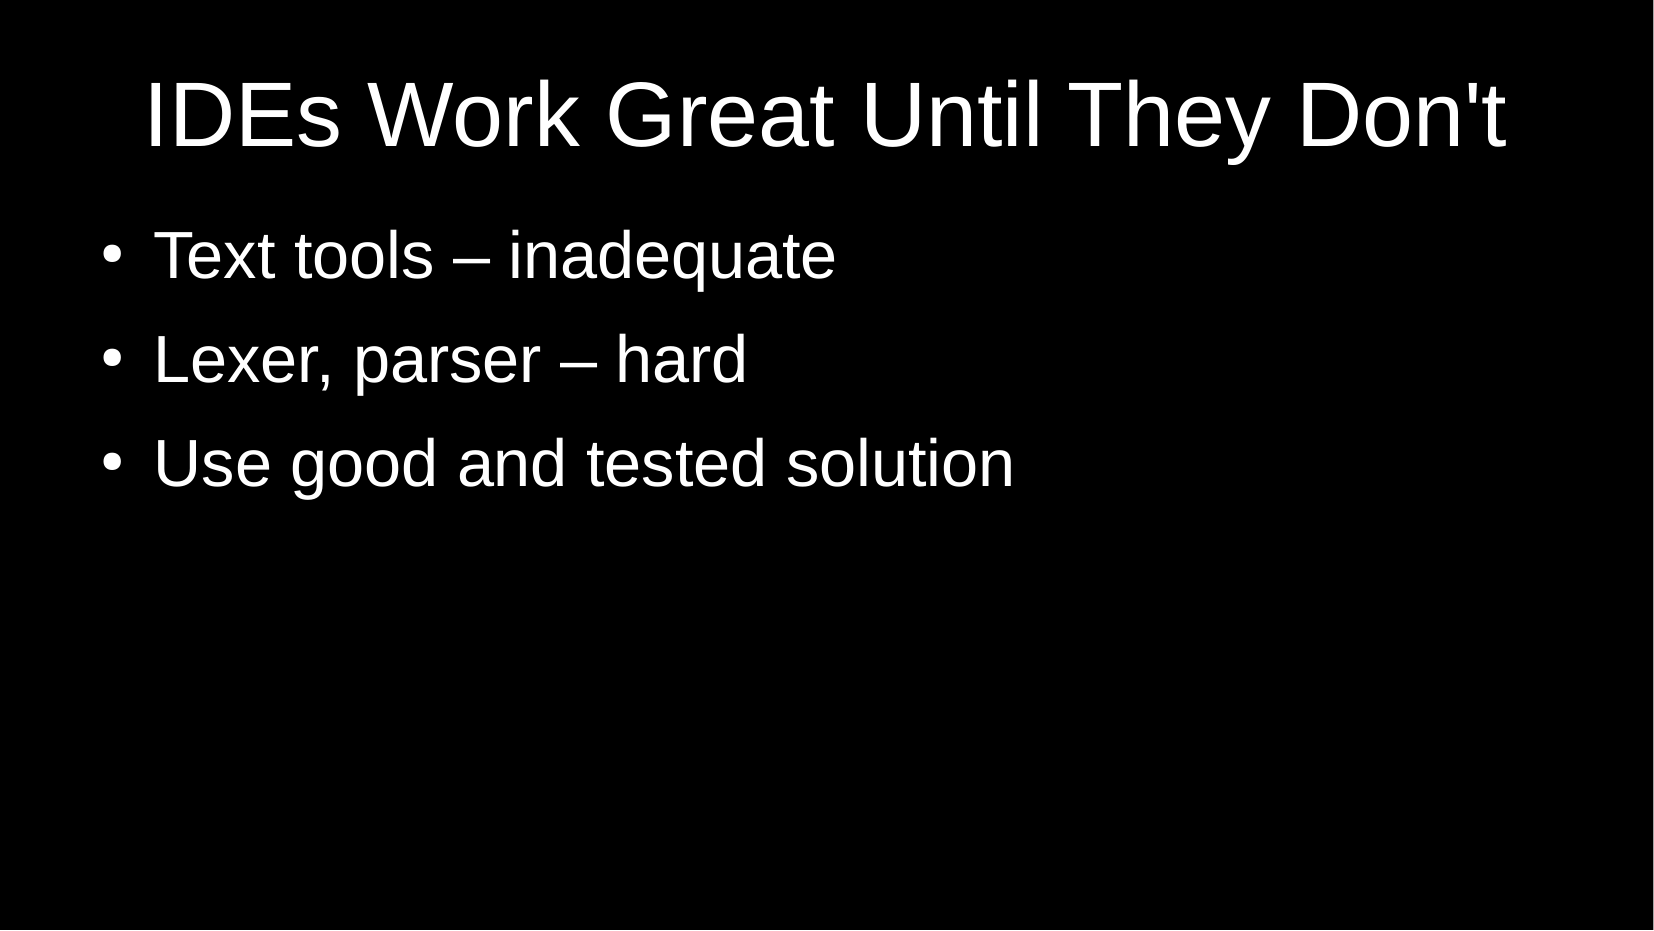

# IDEs Work Great Until They Don't
Text tools – inadequate
Lexer, parser – hard
Use good and tested solution